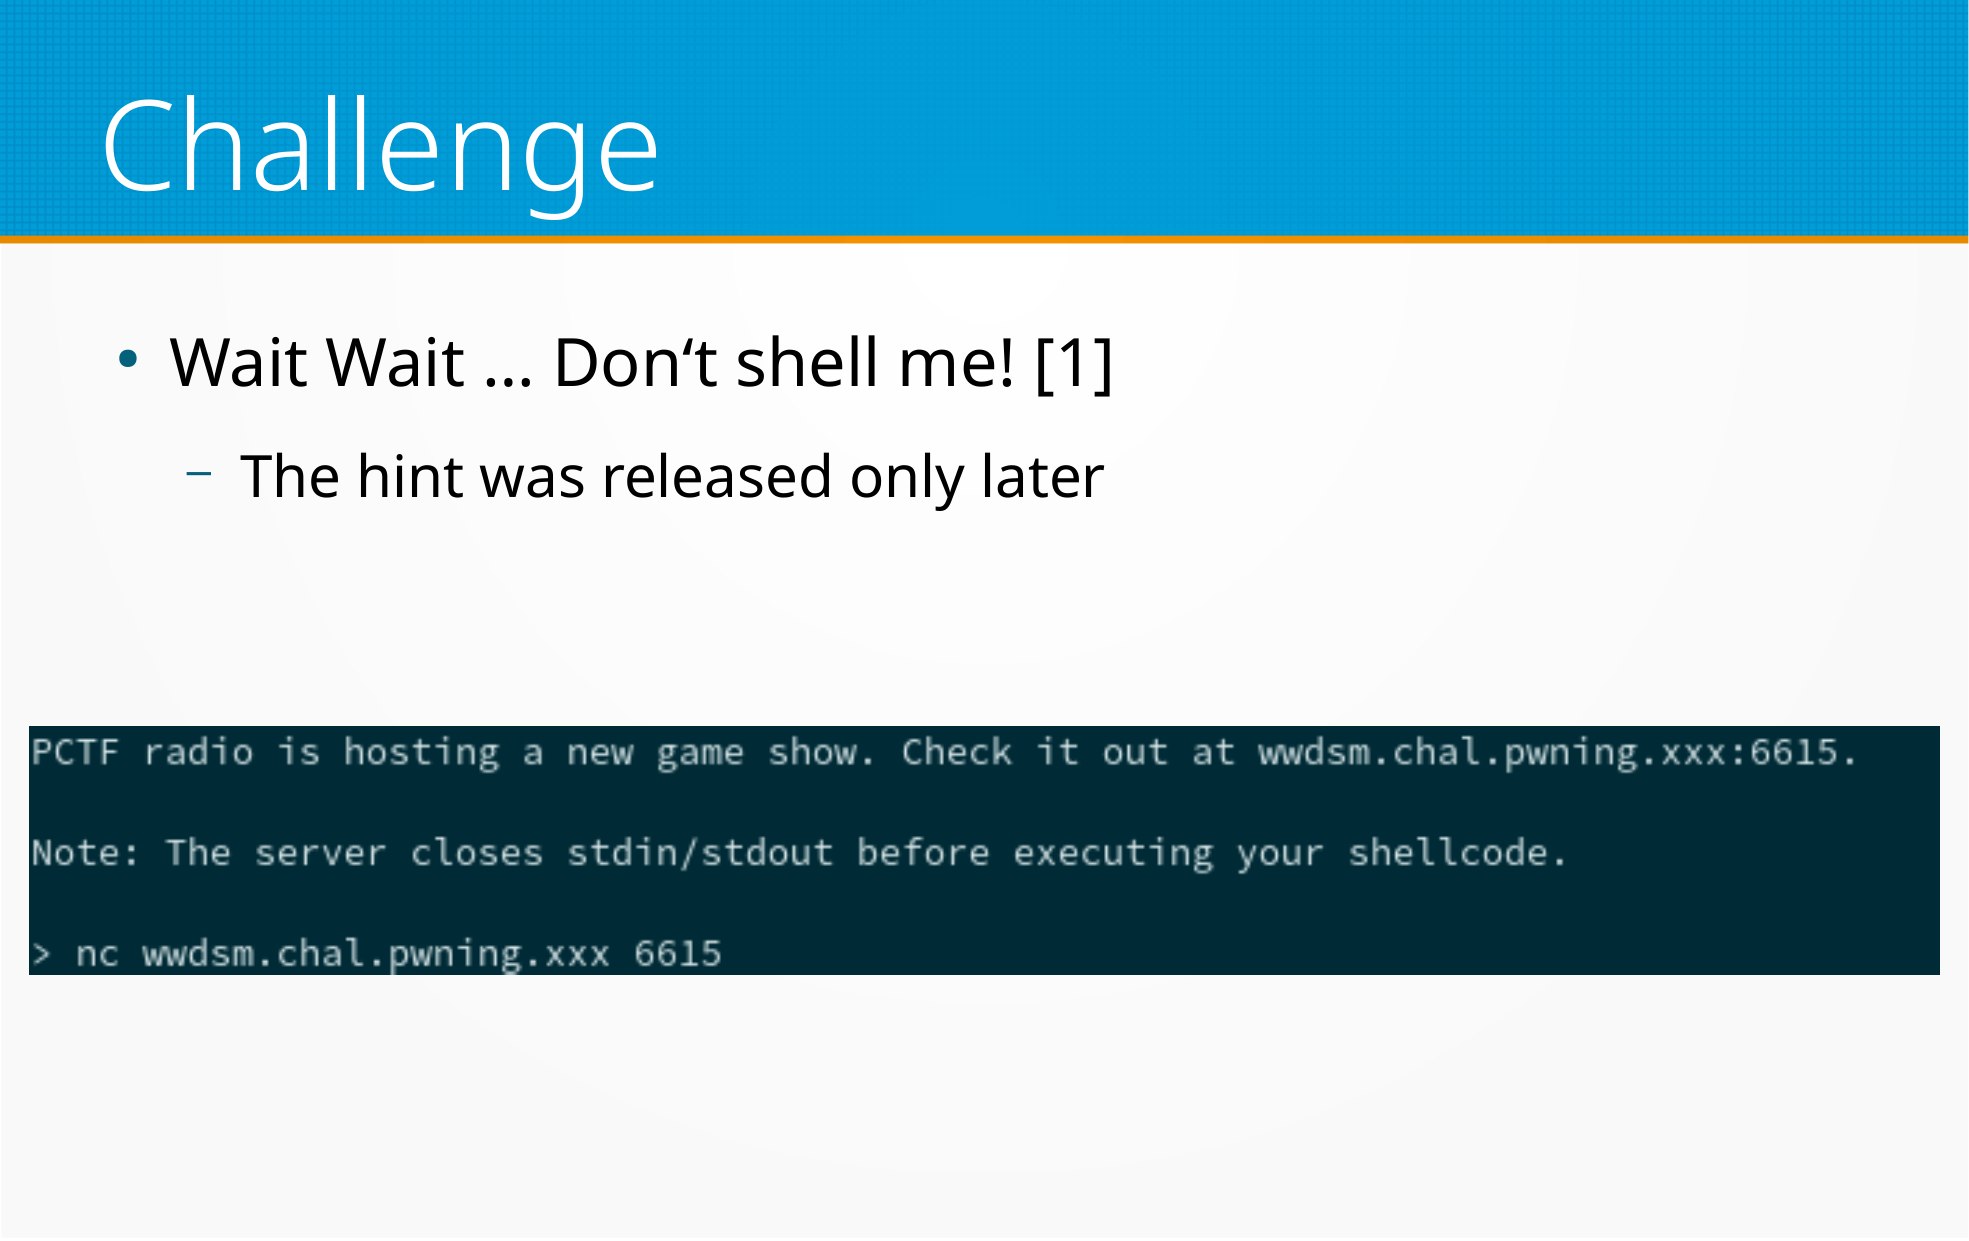

# Challenge
Wait Wait … Don‘t shell me! [1]
The hint was released only later